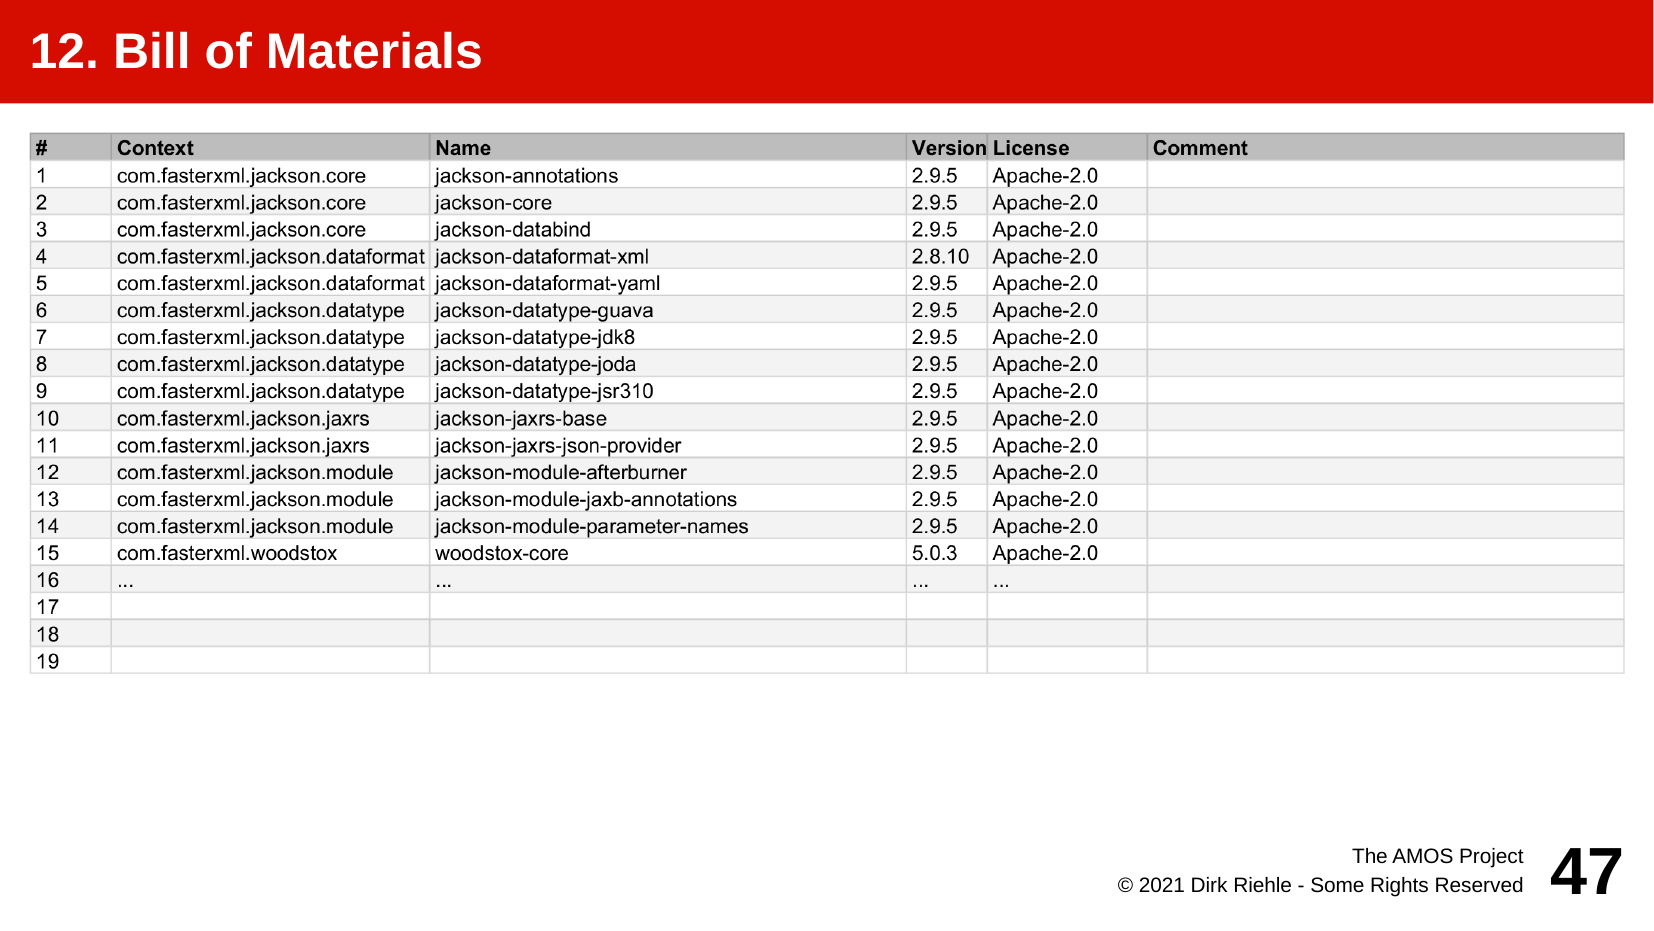

# 12. Bill of Materials
The AMOS Project
47
© 2021 Dirk Riehle - Some Rights Reserved